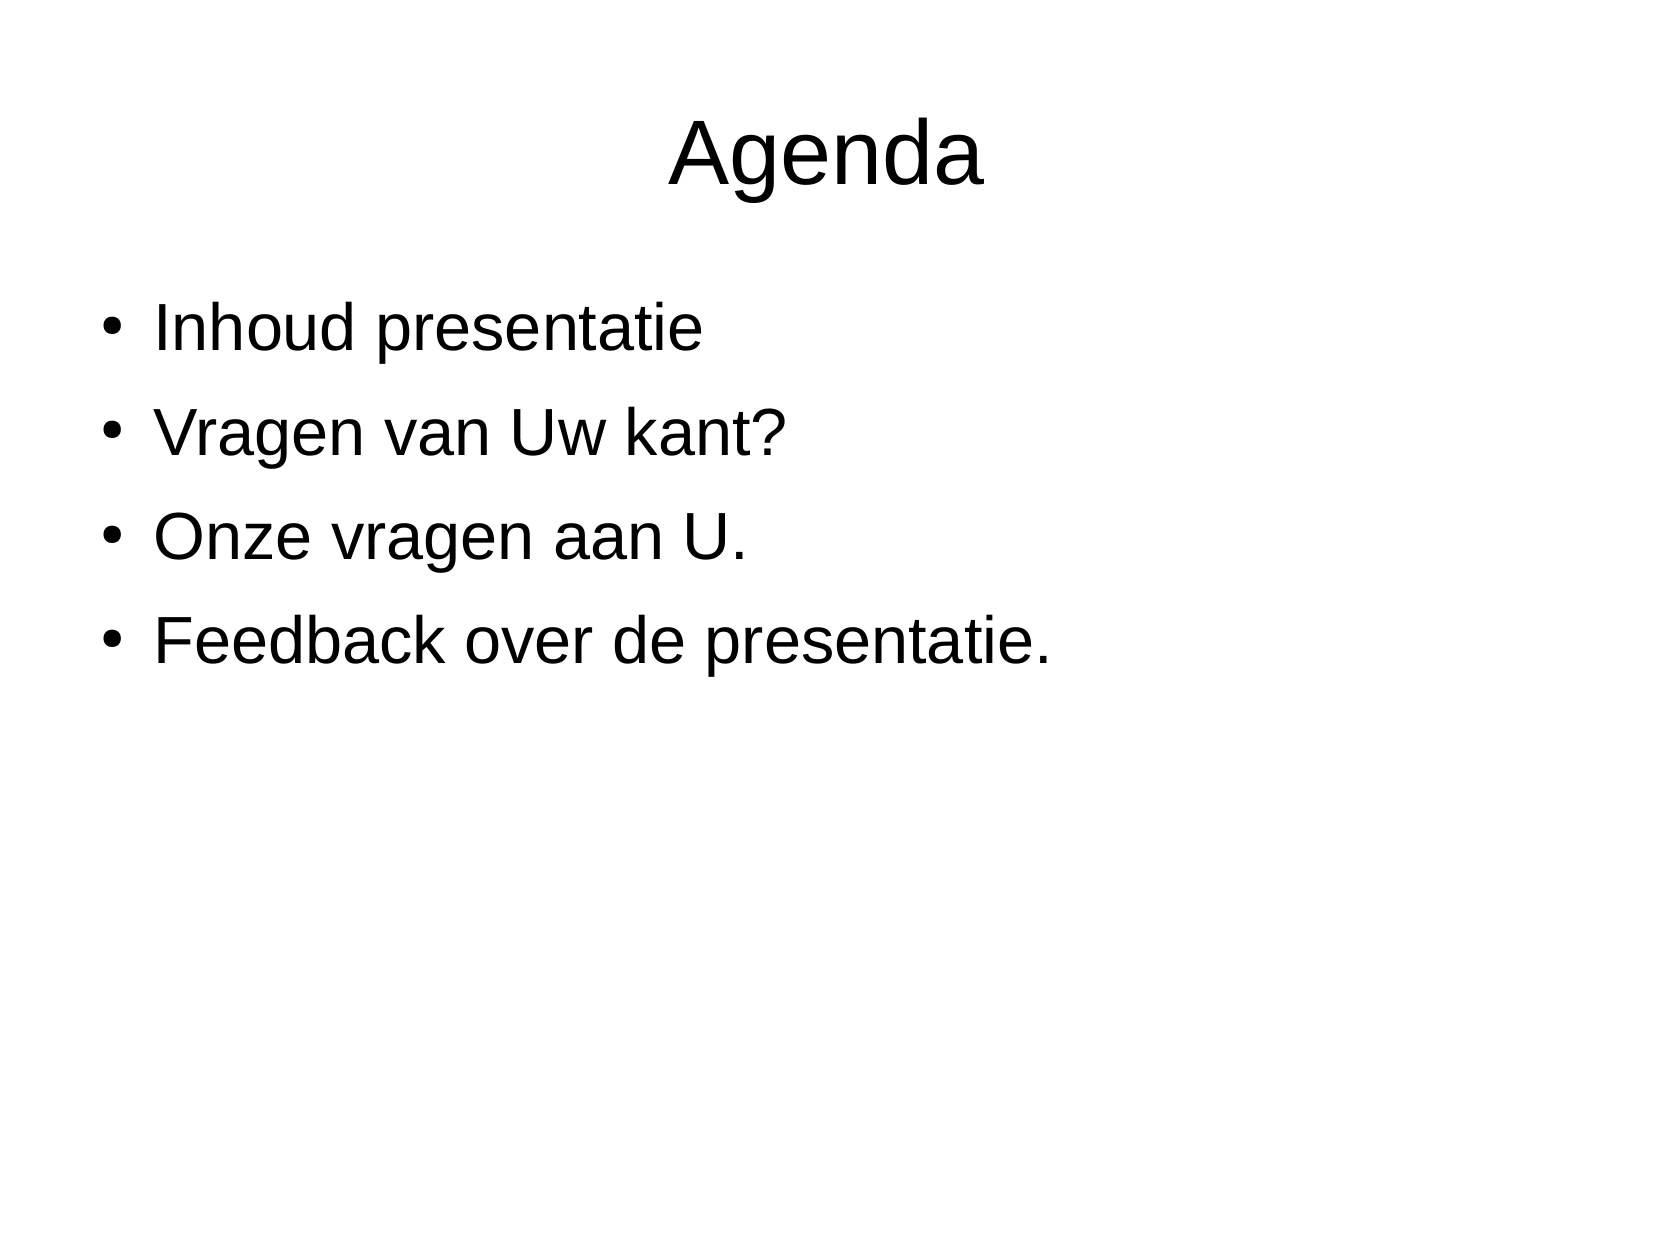

# Agenda
Inhoud presentatie
Vragen van Uw kant?
Onze vragen aan U.
Feedback over de presentatie.